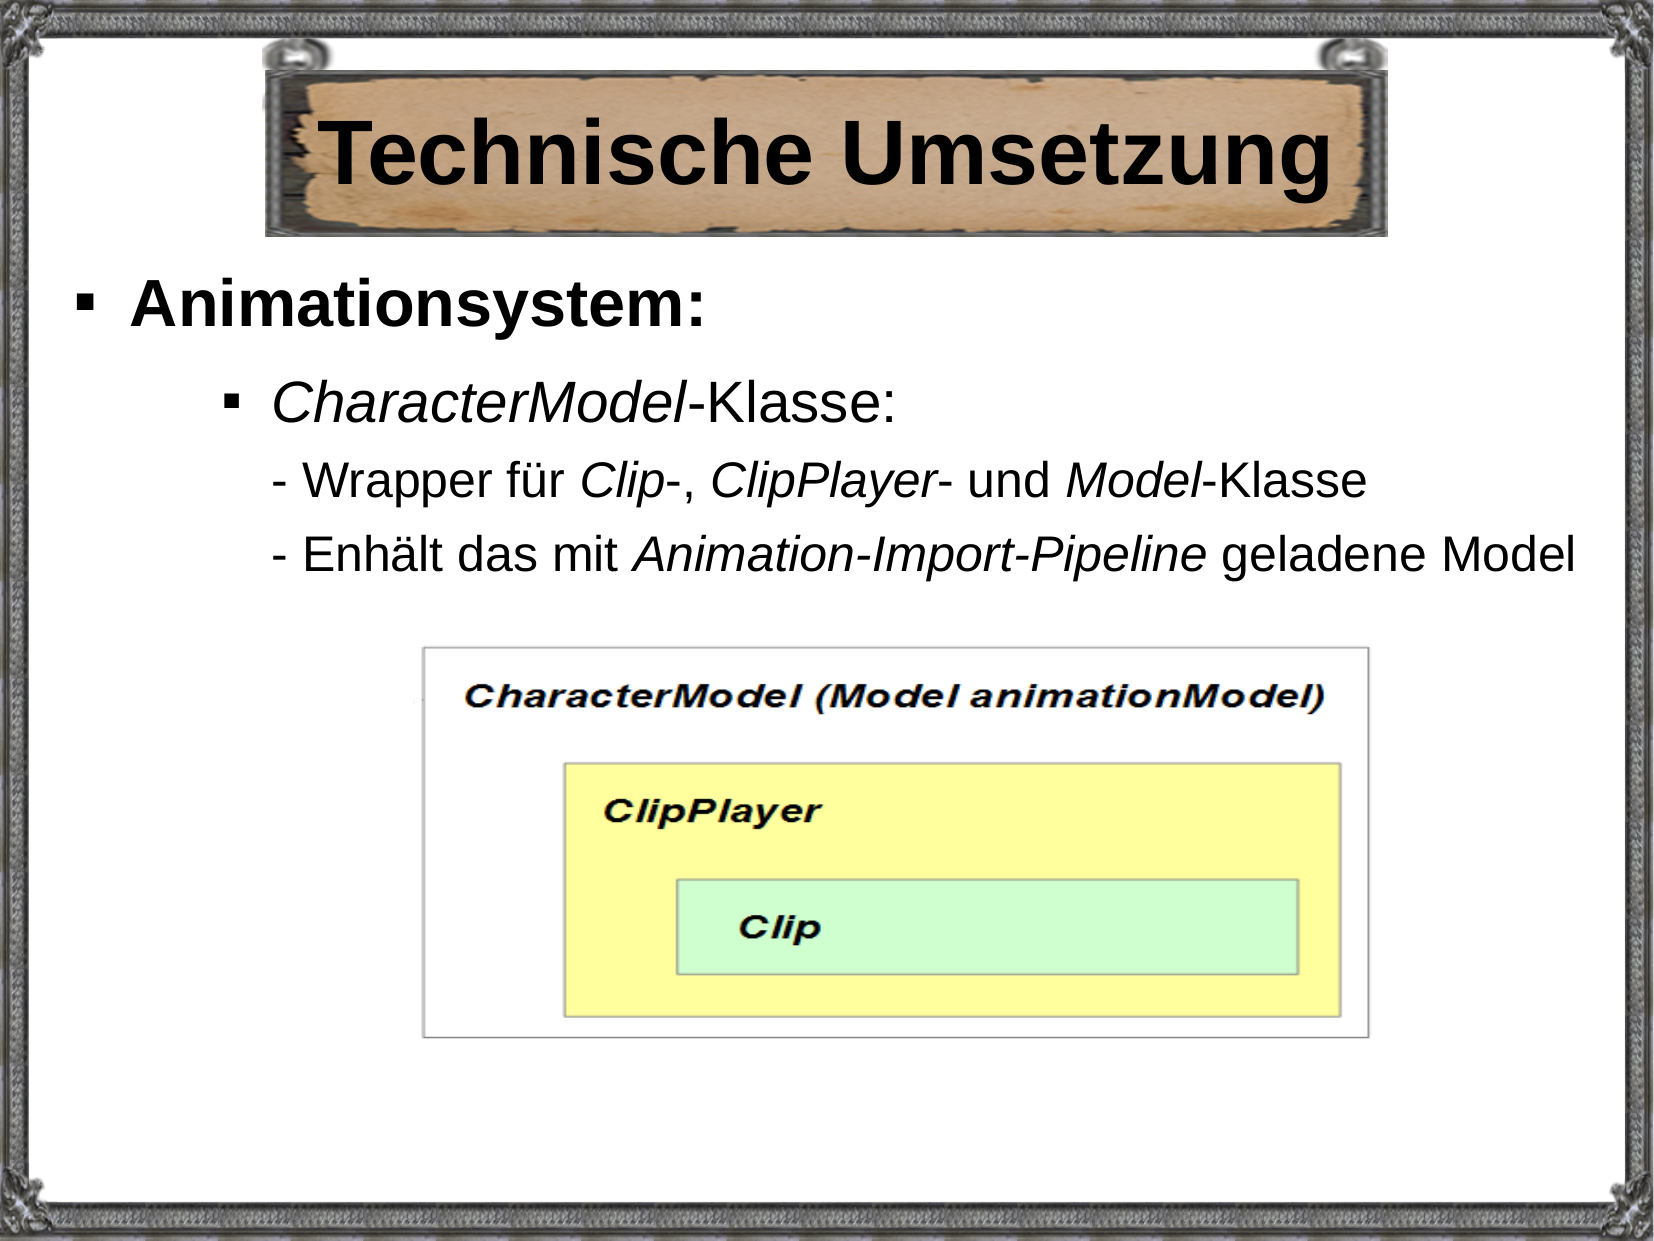

# Technische Umsetzung
Animationsystem:
CharacterModel-Klasse:
- Wrapper für Clip-, ClipPlayer- und Model-Klasse
- Enhält das mit Animation-Import-Pipeline geladene Model